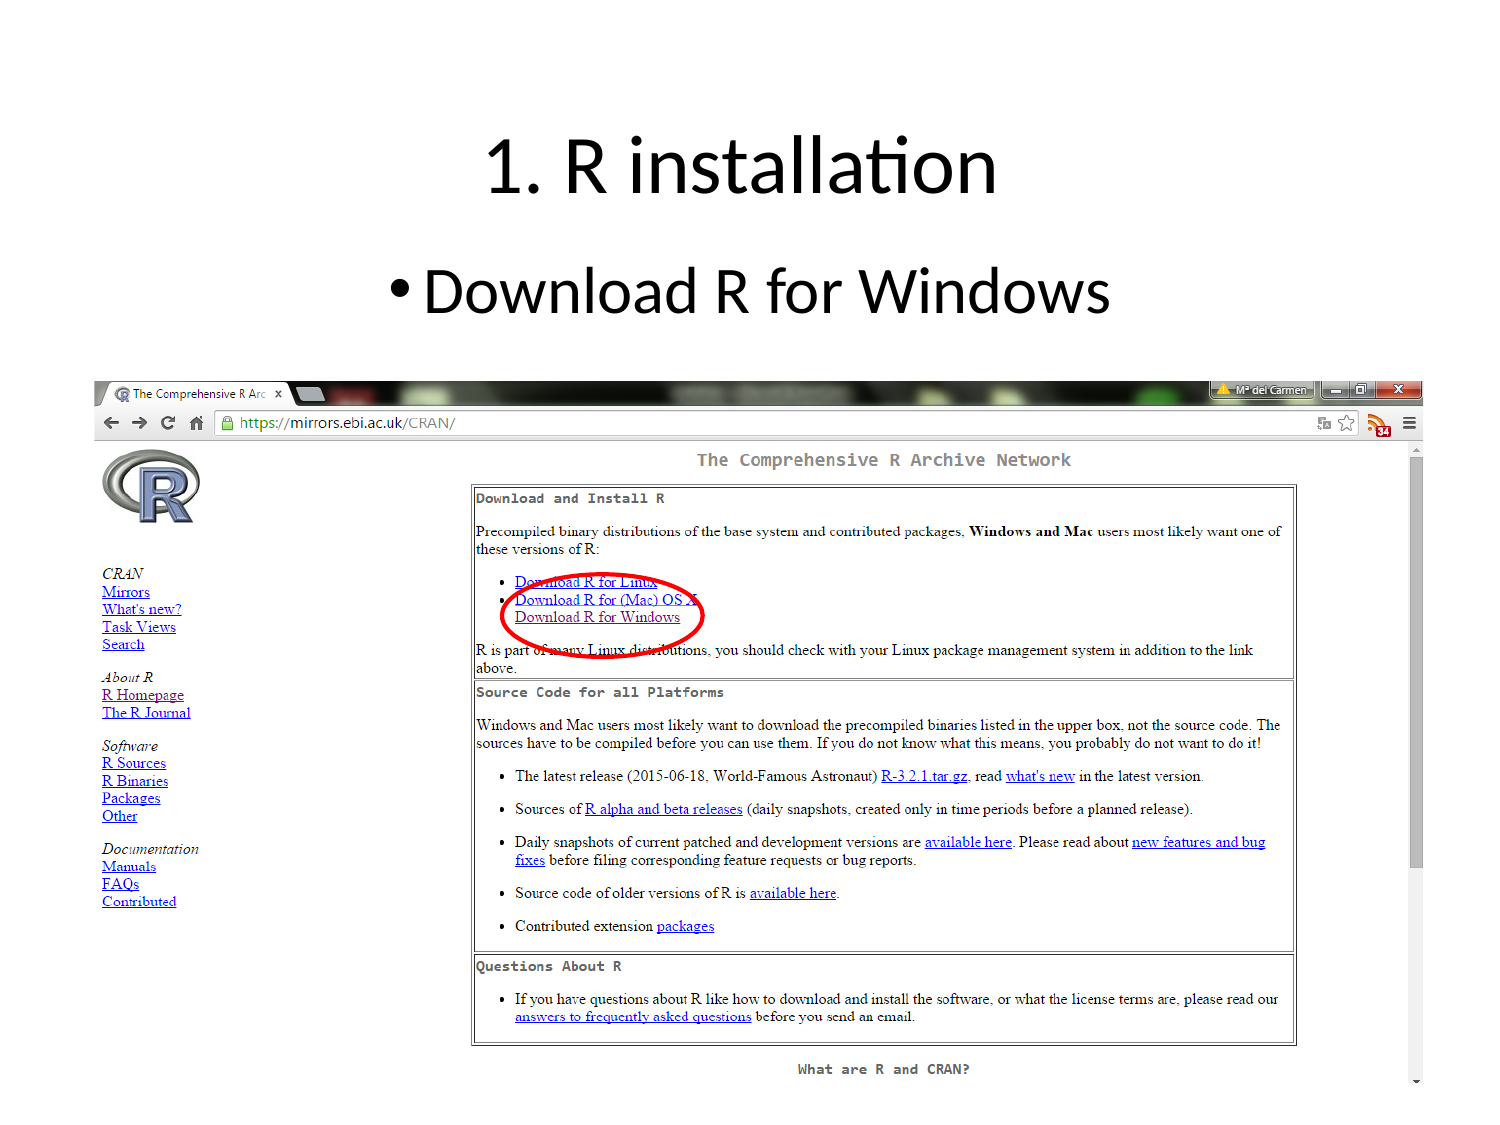

1. R installation
# Download R for Windows